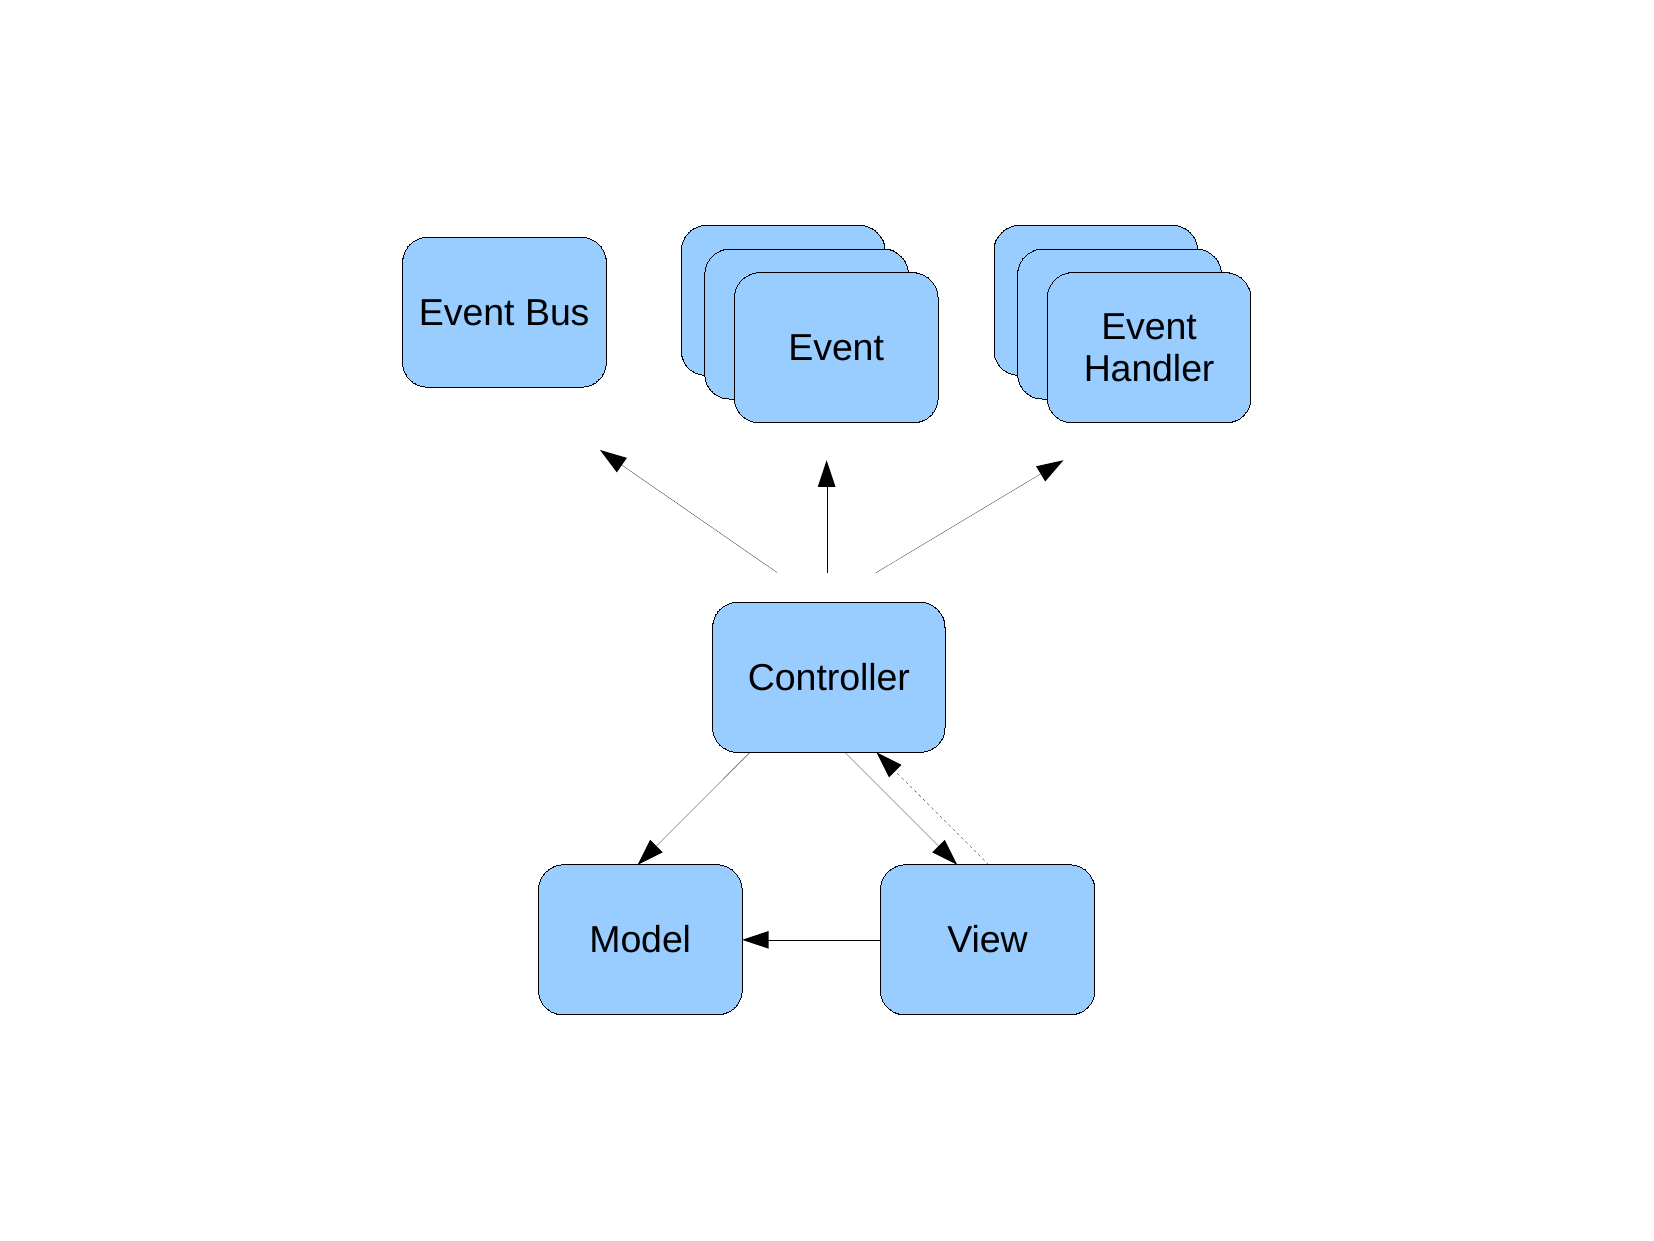

Event
Event
Event Bus
Event
Event
Event
Event
Handler
Controller
Model
View